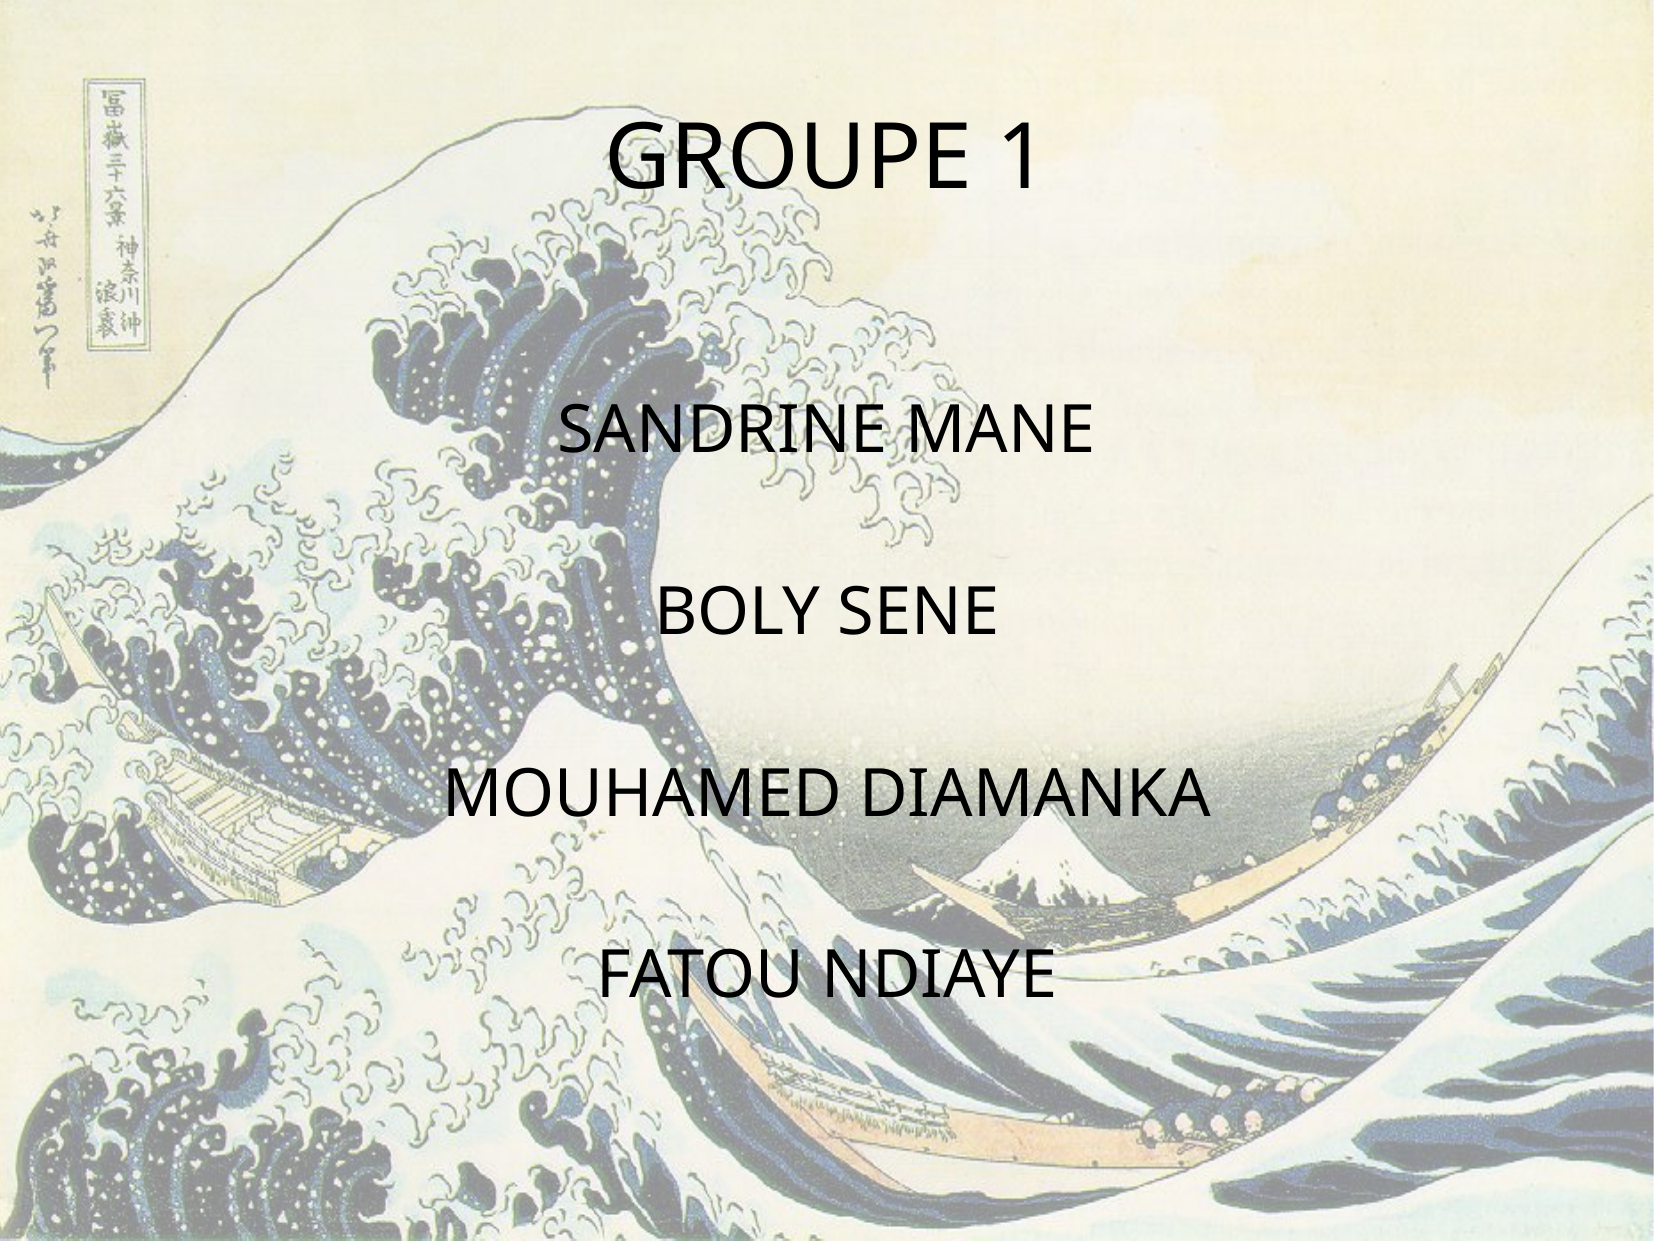

# GROUPE 1
SANDRINE MANE
BOLY SENE
MOUHAMED DIAMANKA
FATOU NDIAYE